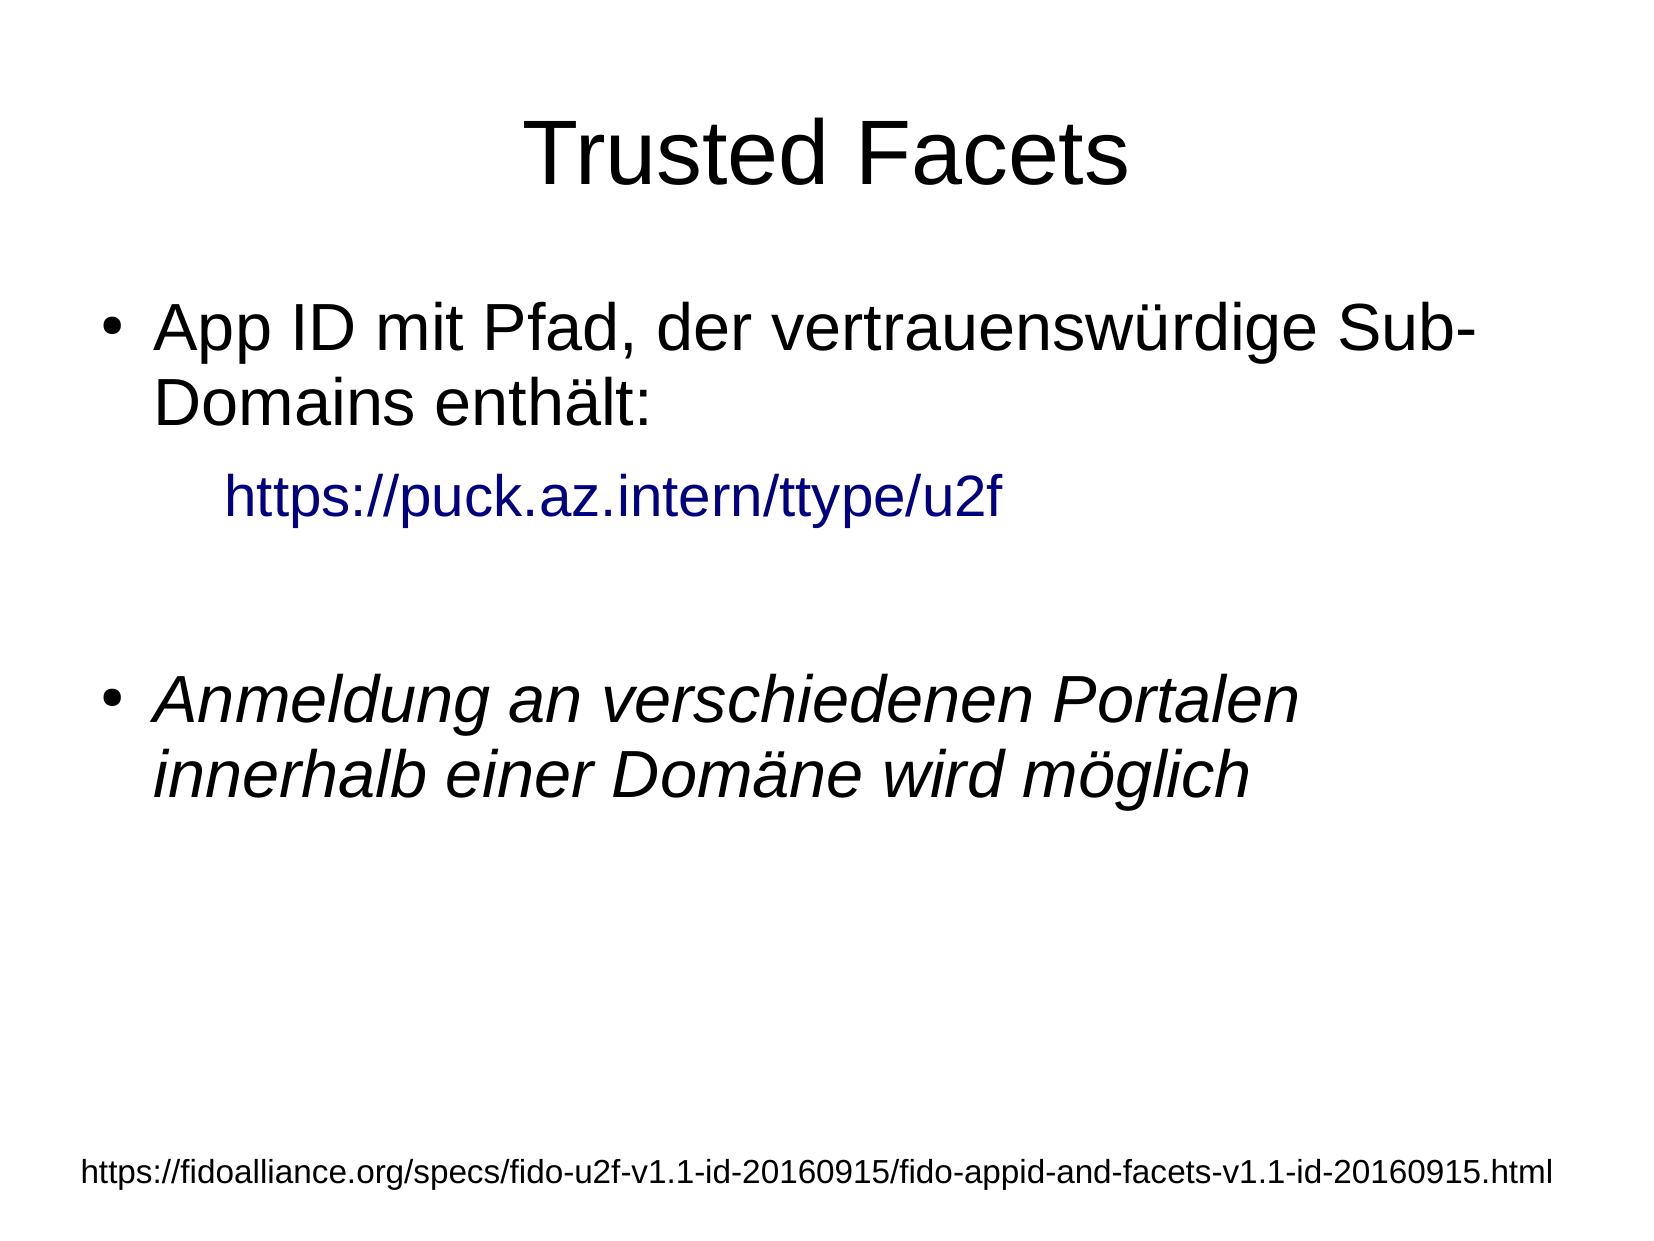

# Trusted Facets
App ID mit Pfad, der vertrauenswürdige Sub-Domains enthält:
https://puck.az.intern/ttype/u2f
Anmeldung an verschiedenen Portalen innerhalb einer Domäne wird möglich
https://fidoalliance.org/specs/fido-u2f-v1.1-id-20160915/fido-appid-and-facets-v1.1-id-20160915.html